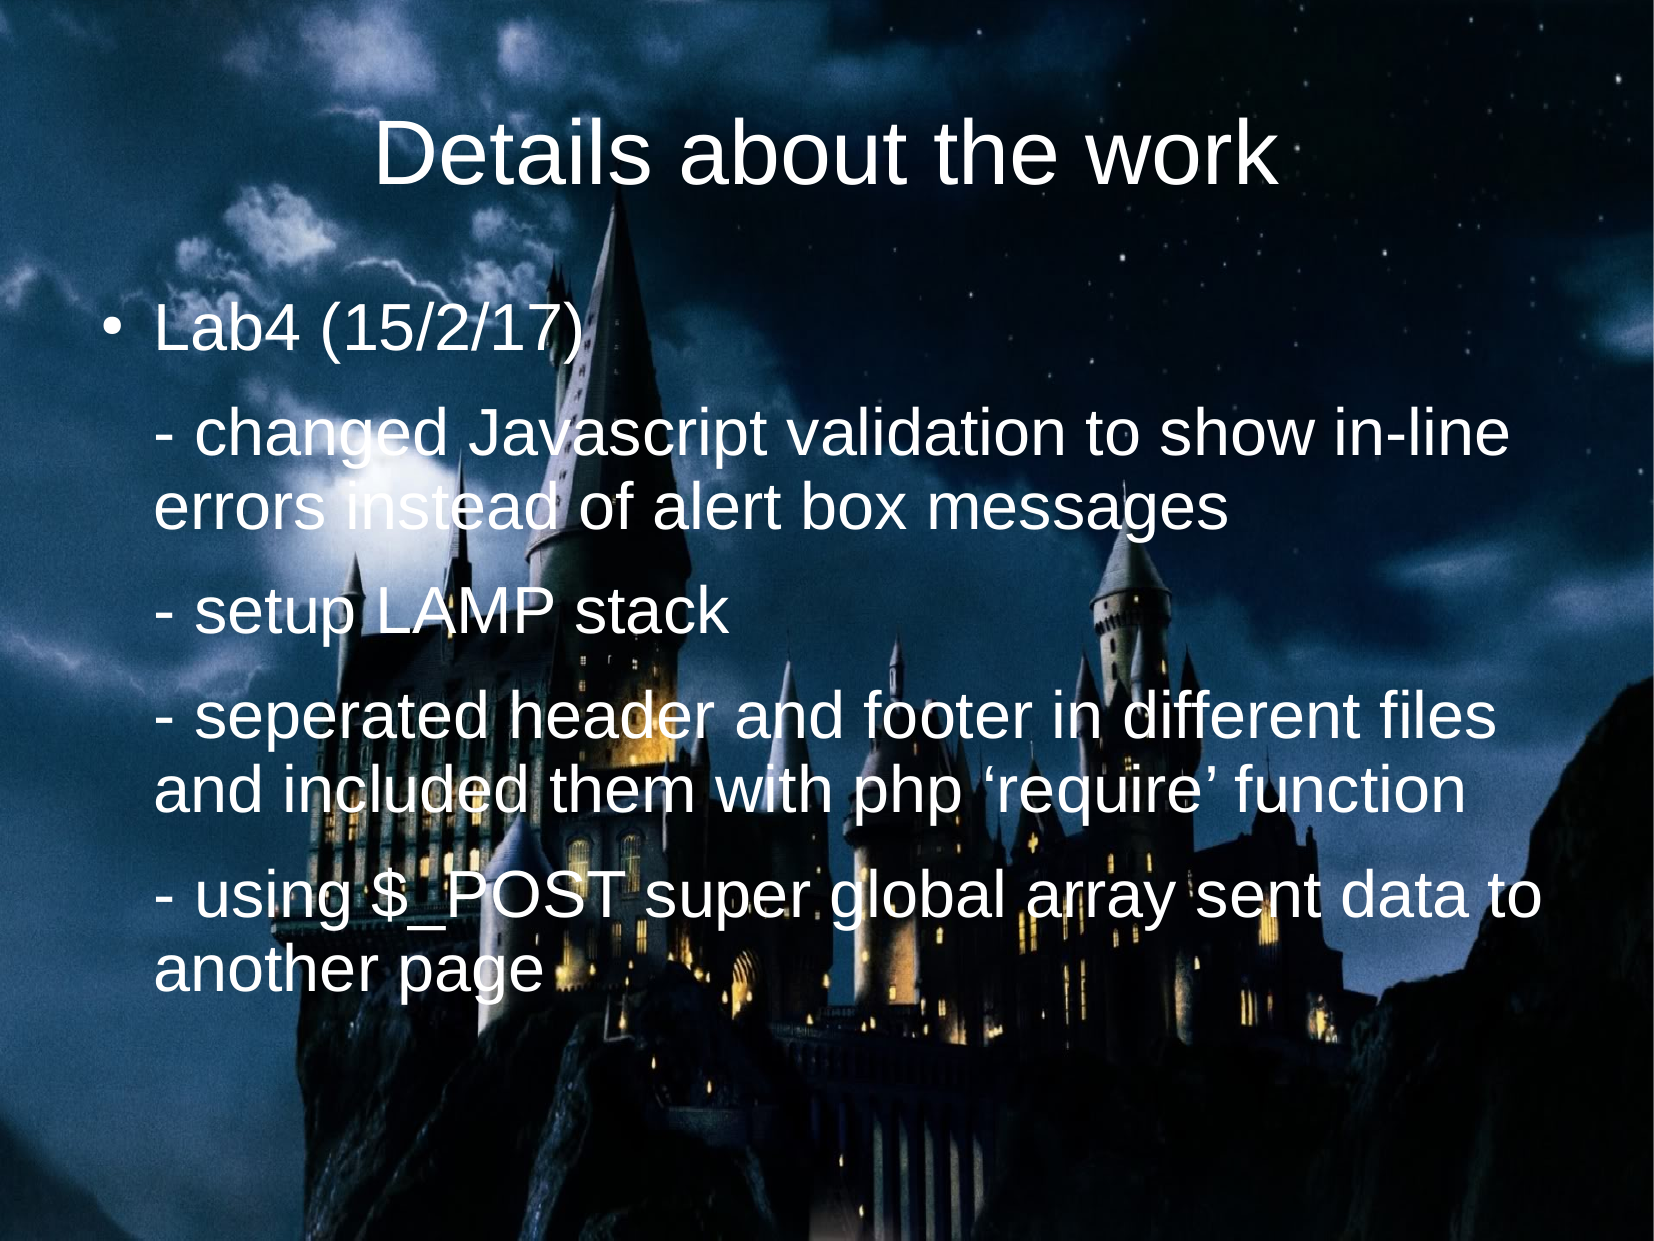

# Details about the work
Lab4 (15/2/17)
- changed Javascript validation to show in-line errors instead of alert box messages
- setup LAMP stack
- seperated header and footer in different files and included them with php ‘require’ function
- using $_POST super global array sent data to another page